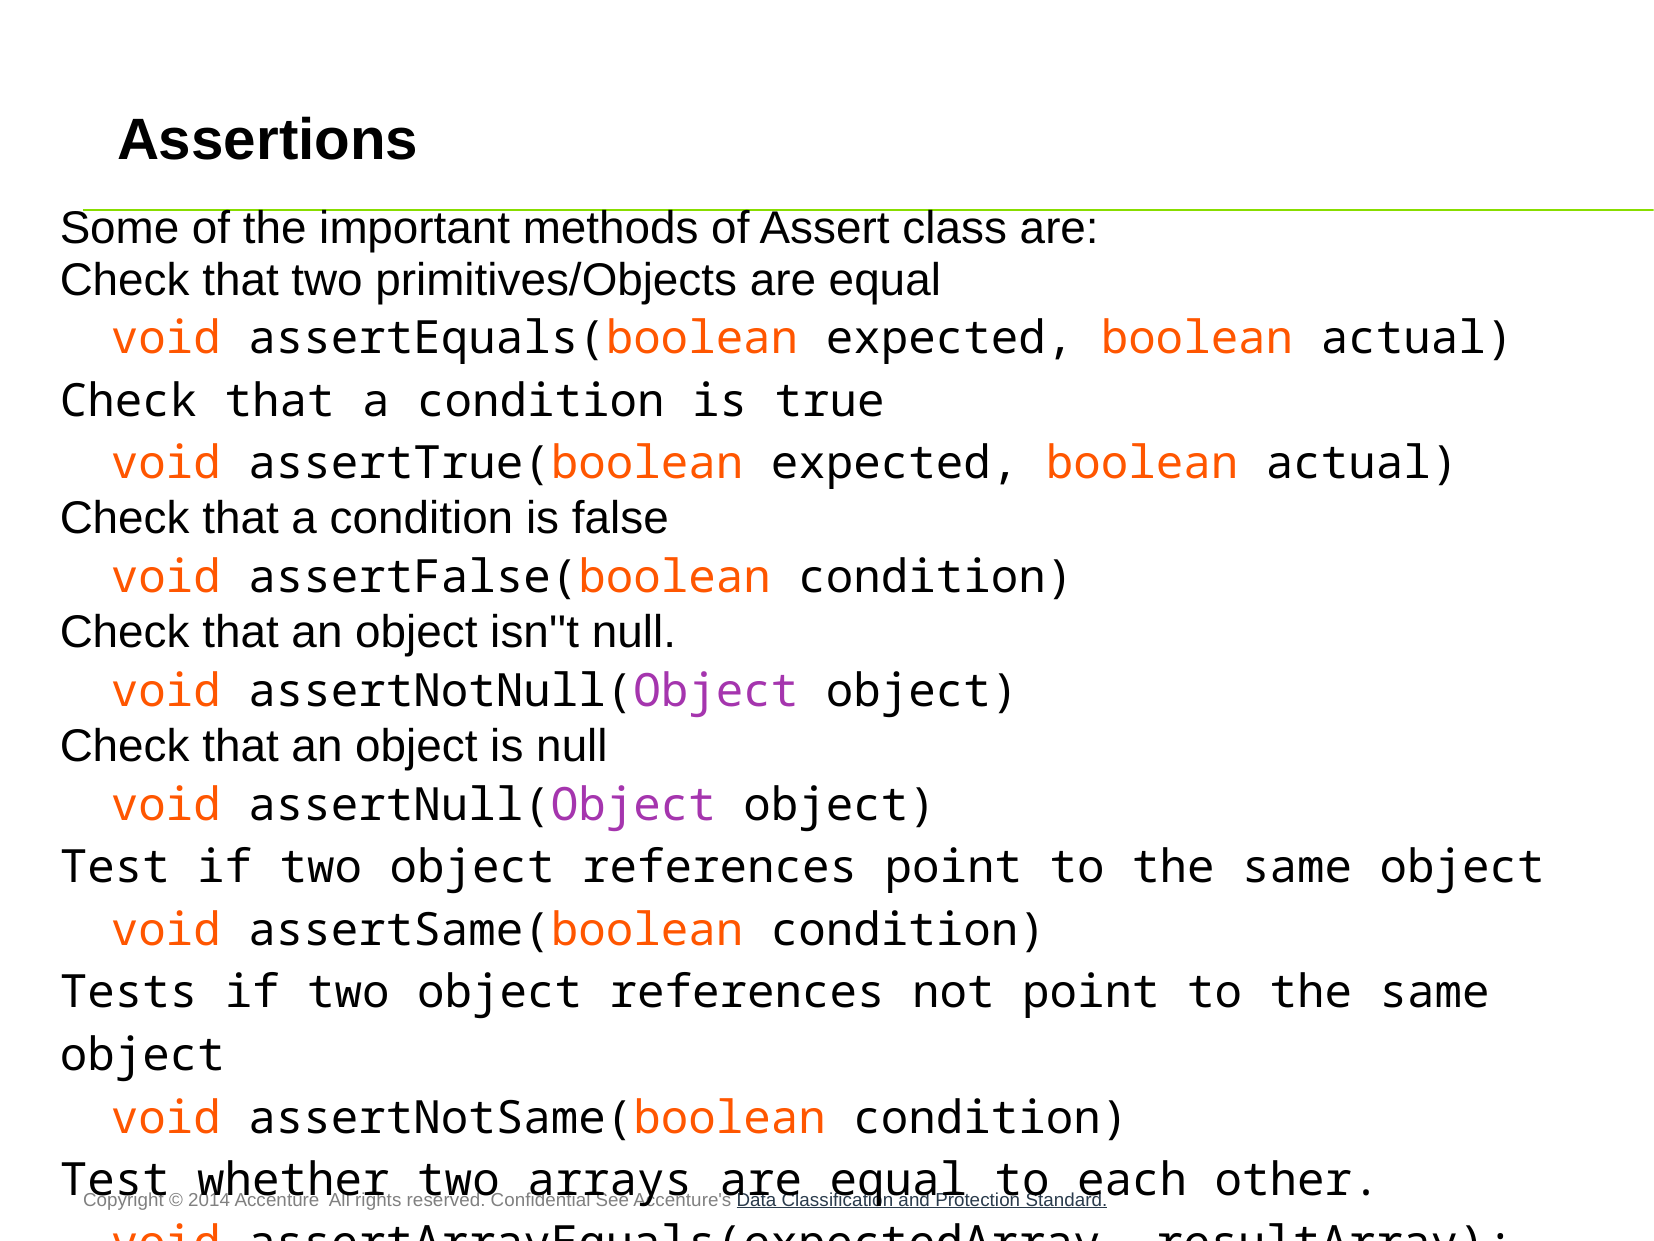

# Assertions
Some of the important methods of Assert class are:
Check that two primitives/Objects are equal
 void assertEquals(boolean expected, boolean actual)
Check that a condition is true
 void assertTrue(boolean expected, boolean actual)
Check that a condition is false
 void assertFalse(boolean condition)
Check that an object isn''t null.
 void assertNotNull(Object object)
Check that an object is null
 void assertNull(Object object)
Test if two object references point to the same object
 void assertSame(boolean condition)
Tests if two object references not point to the same object
 void assertNotSame(boolean condition)
Test whether two arrays are equal to each other.
 void assertArrayEquals(expectedArray, resultArray);